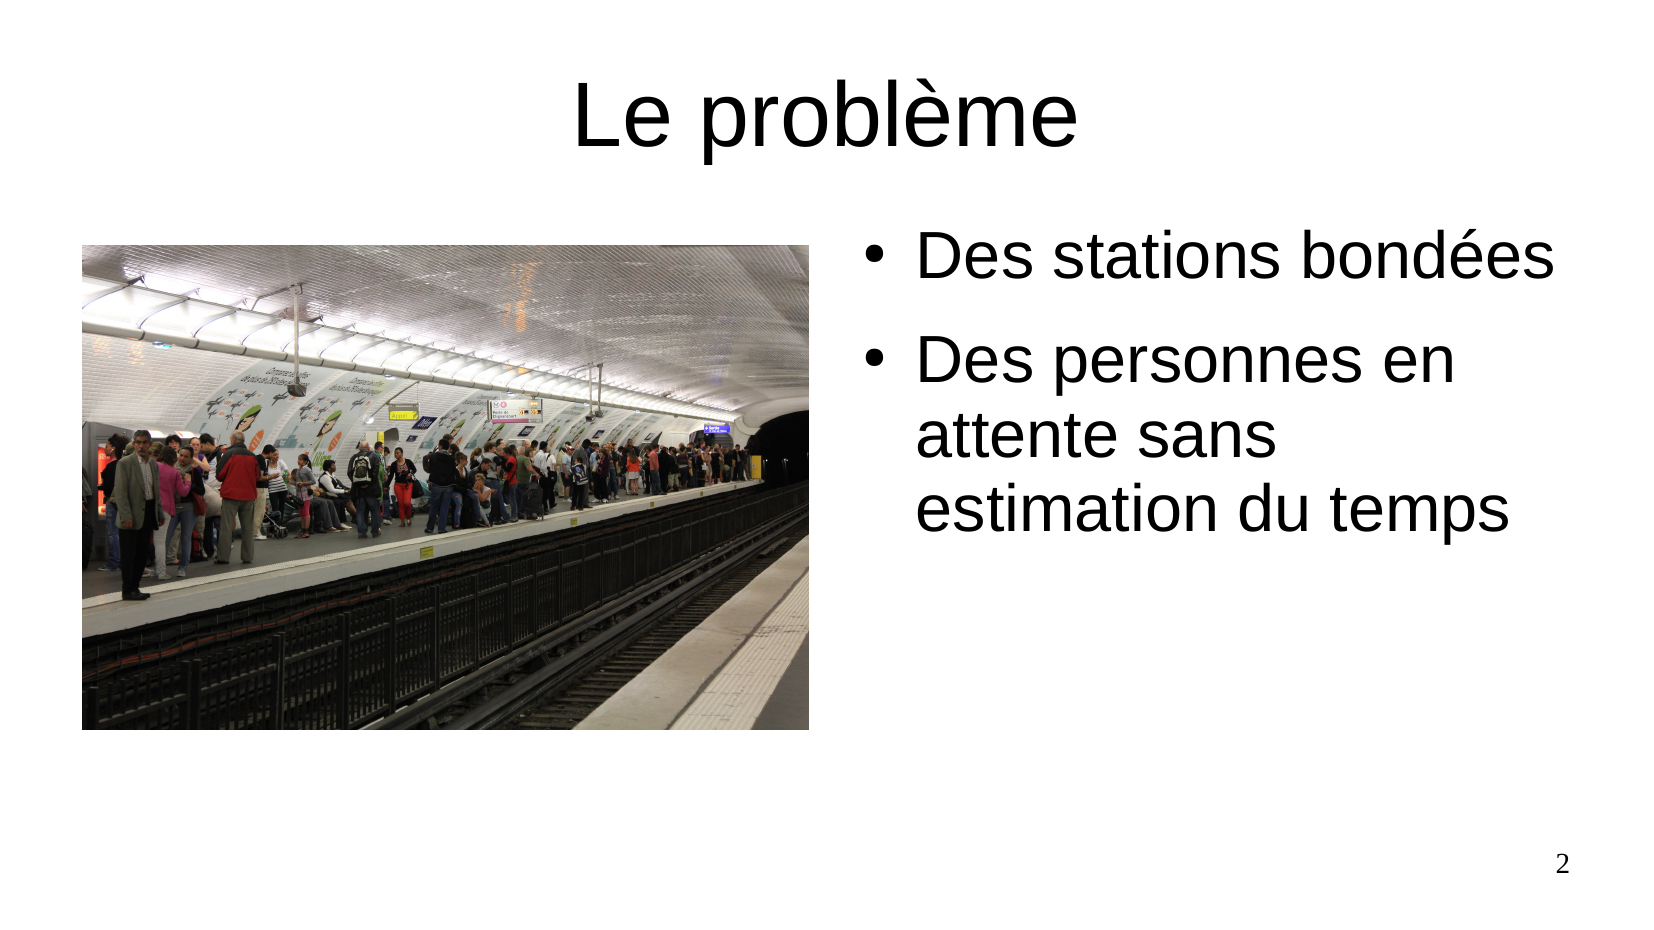

# Le problème
Des stations bondées
Des personnes en attente sans estimation du temps
2